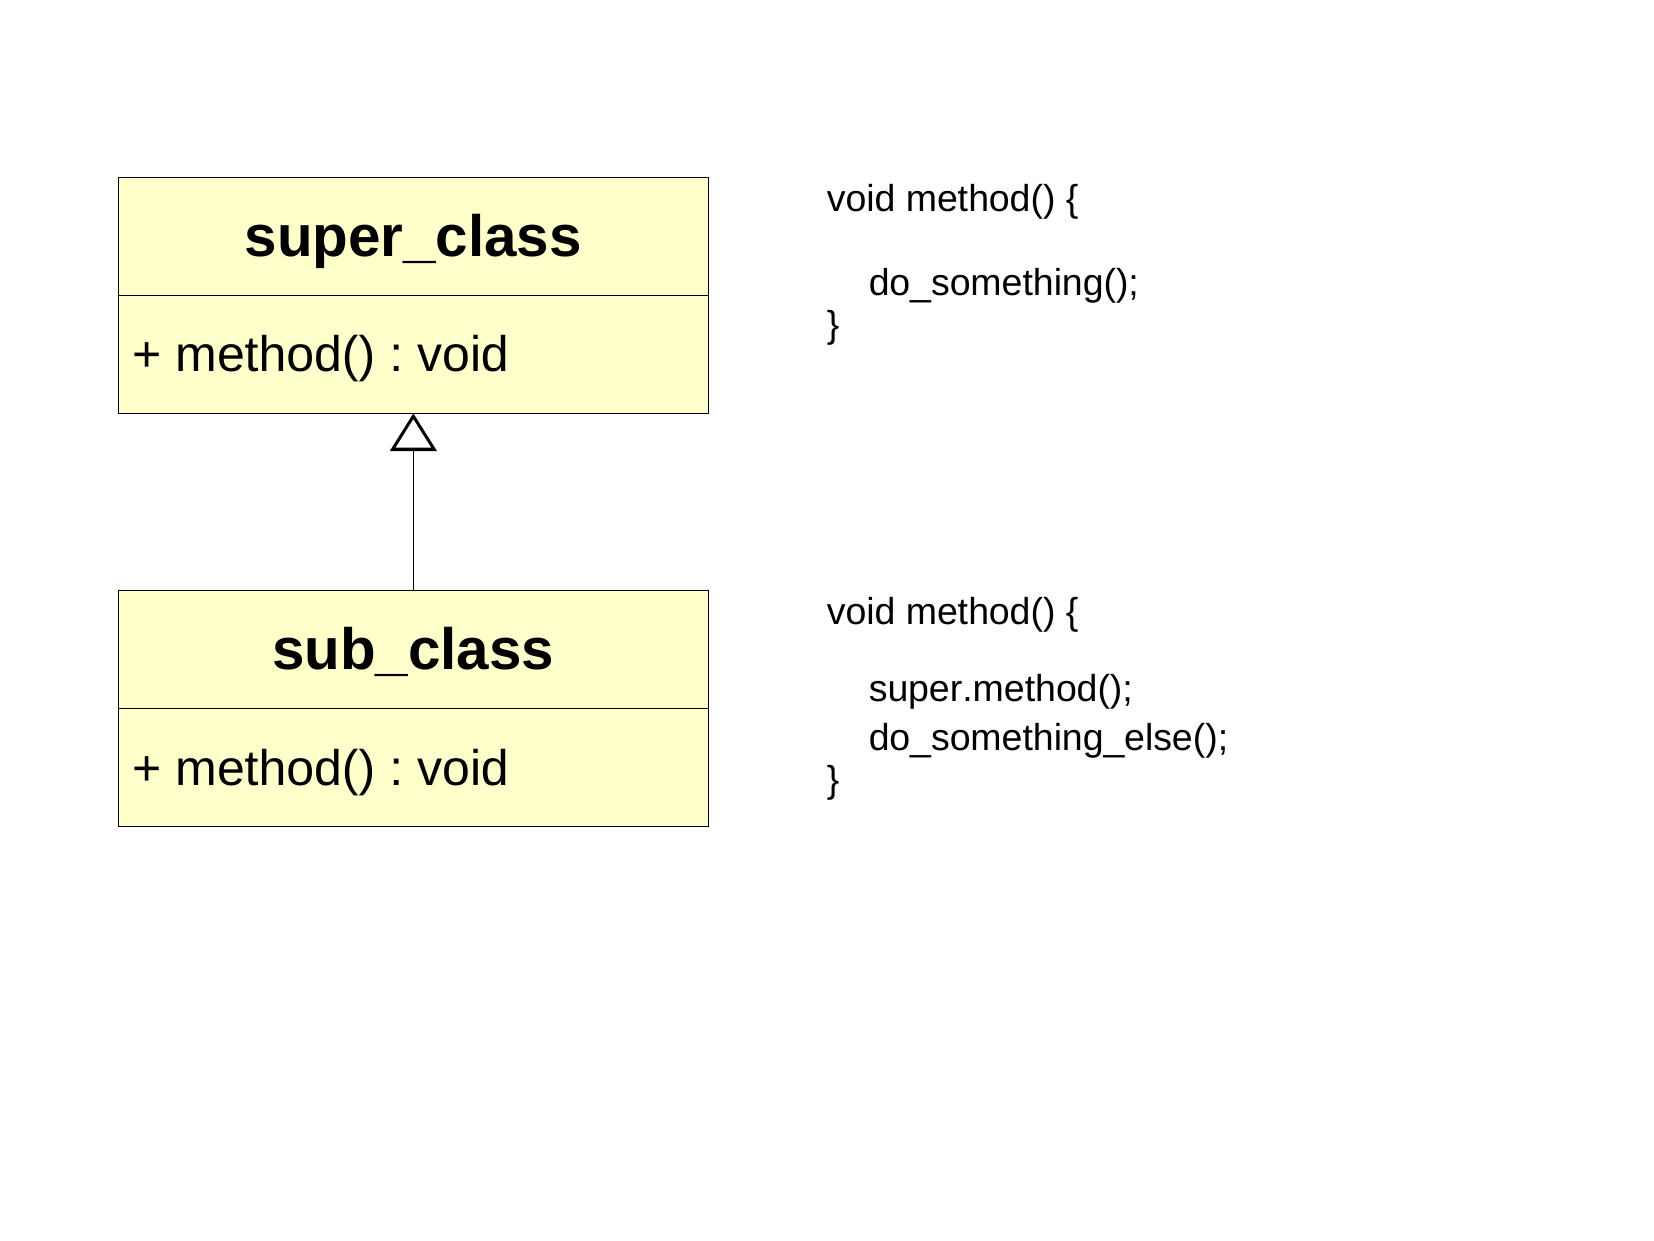

super_class
 + method() : void
sub_class
 + method() : void
void method() {
 do_something();
}
void method() {
 do_something_else();
}
 super.method();